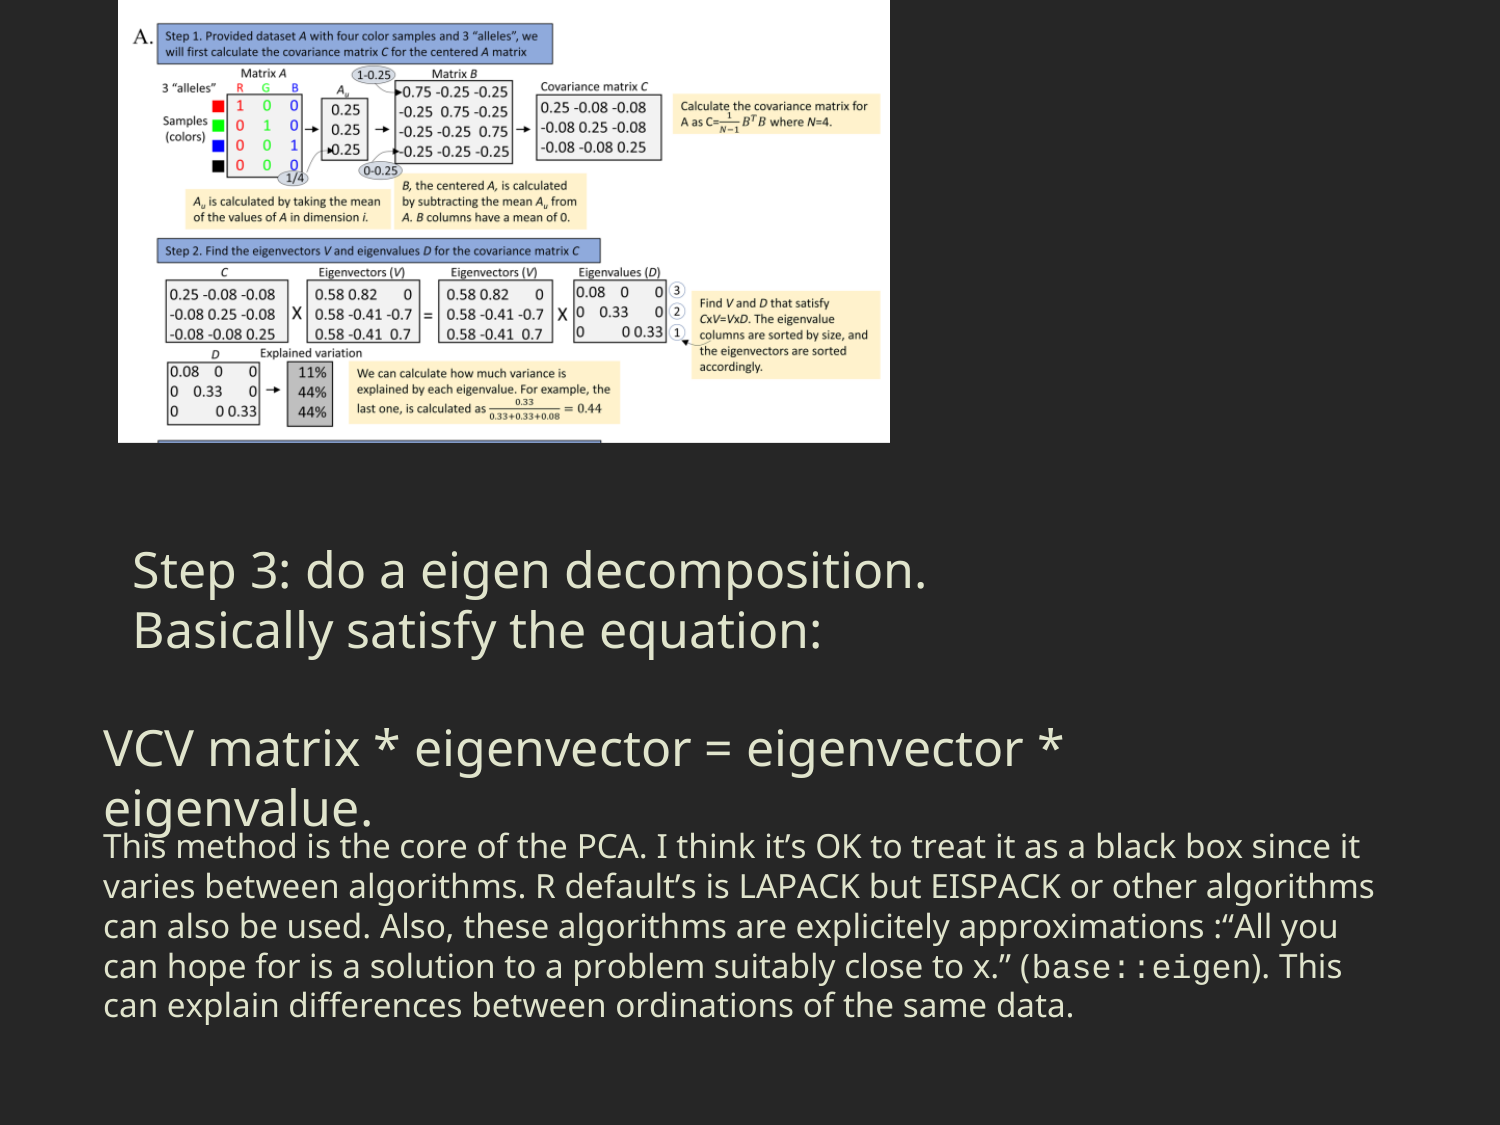

Step 3: do a eigen decomposition.
Basically satisfy the equation:
VCV matrix * eigenvector = eigenvector * eigenvalue.
This method is the core of the PCA. I think it’s OK to treat it as a black box since it varies between algorithms. R default’s is LAPACK but EISPACK or other algorithms can also be used. Also, these algorithms are explicitely approximations :“All you can hope for is a solution to a problem suitably close to x.” (base::eigen). This can explain differences between ordinations of the same data.